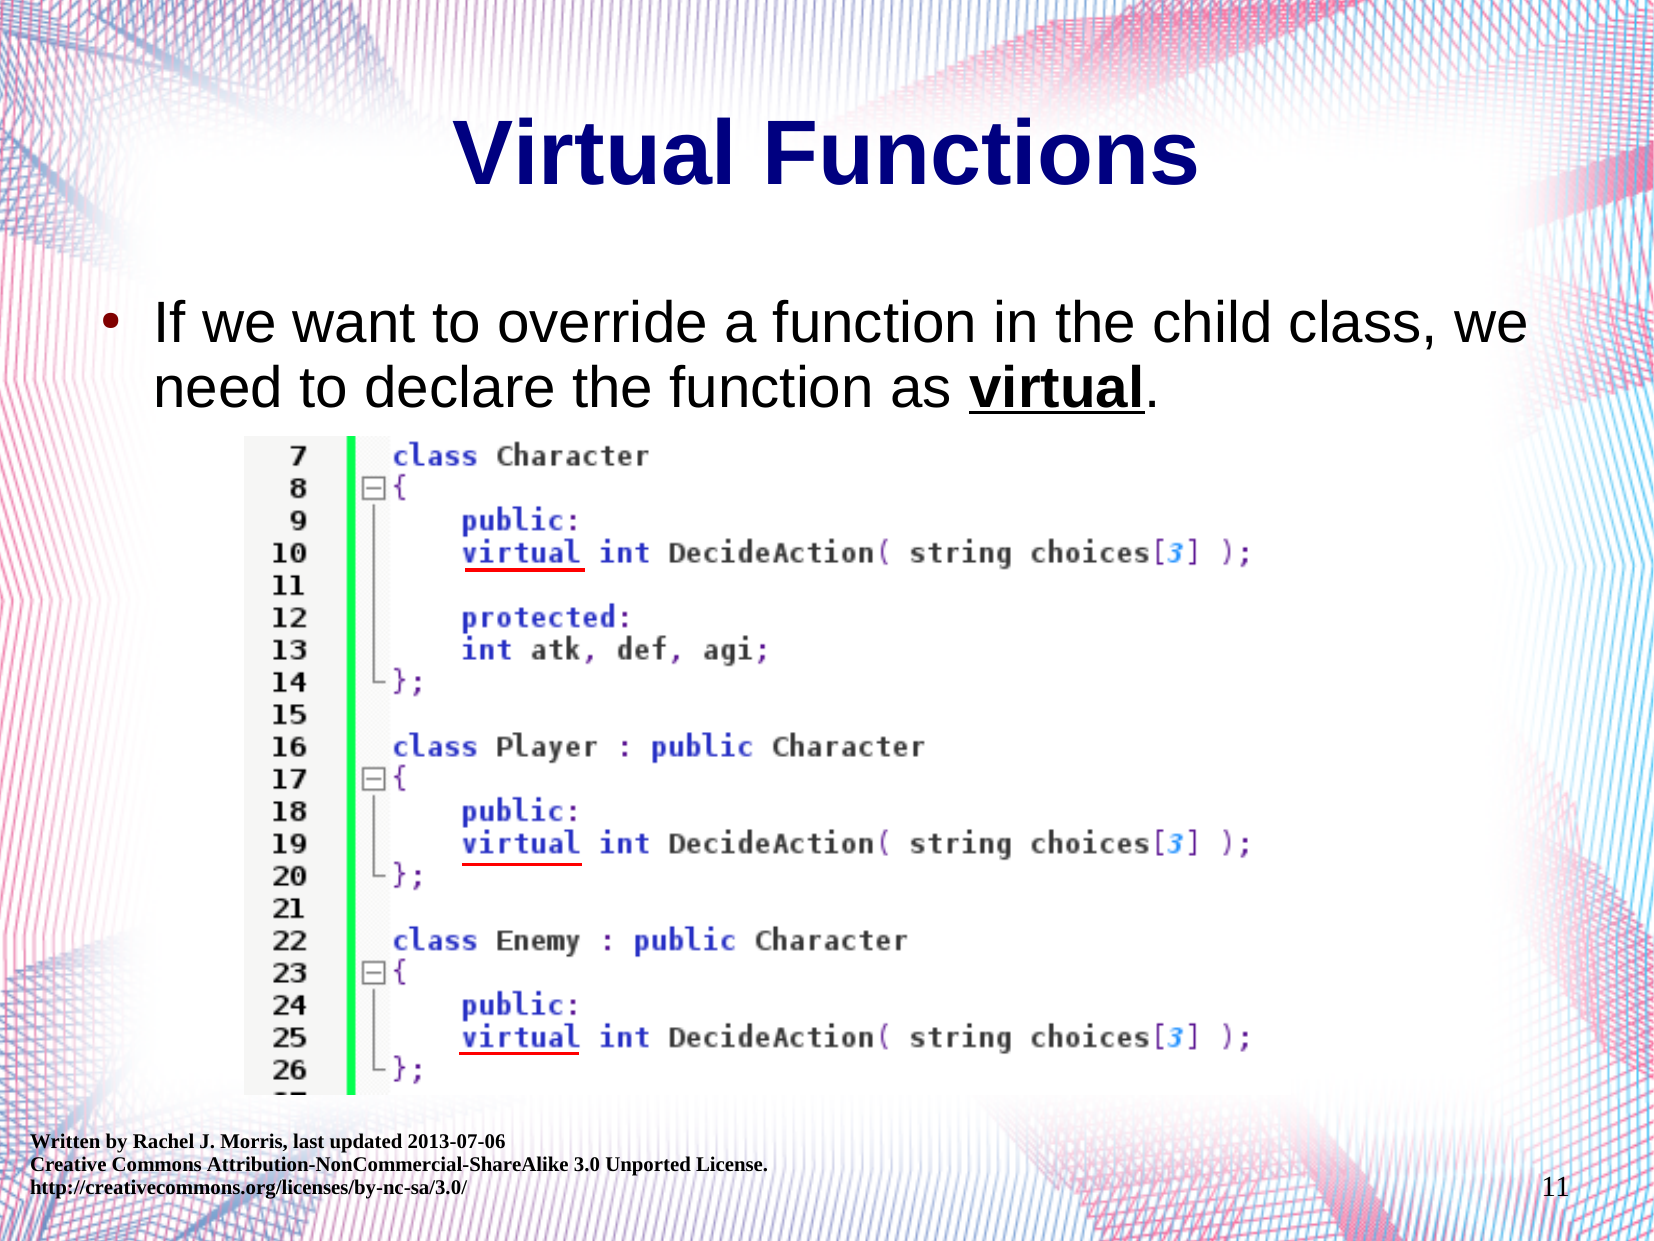

# Virtual Functions
If we want to override a function in the child class, we need to declare the function as virtual.
11